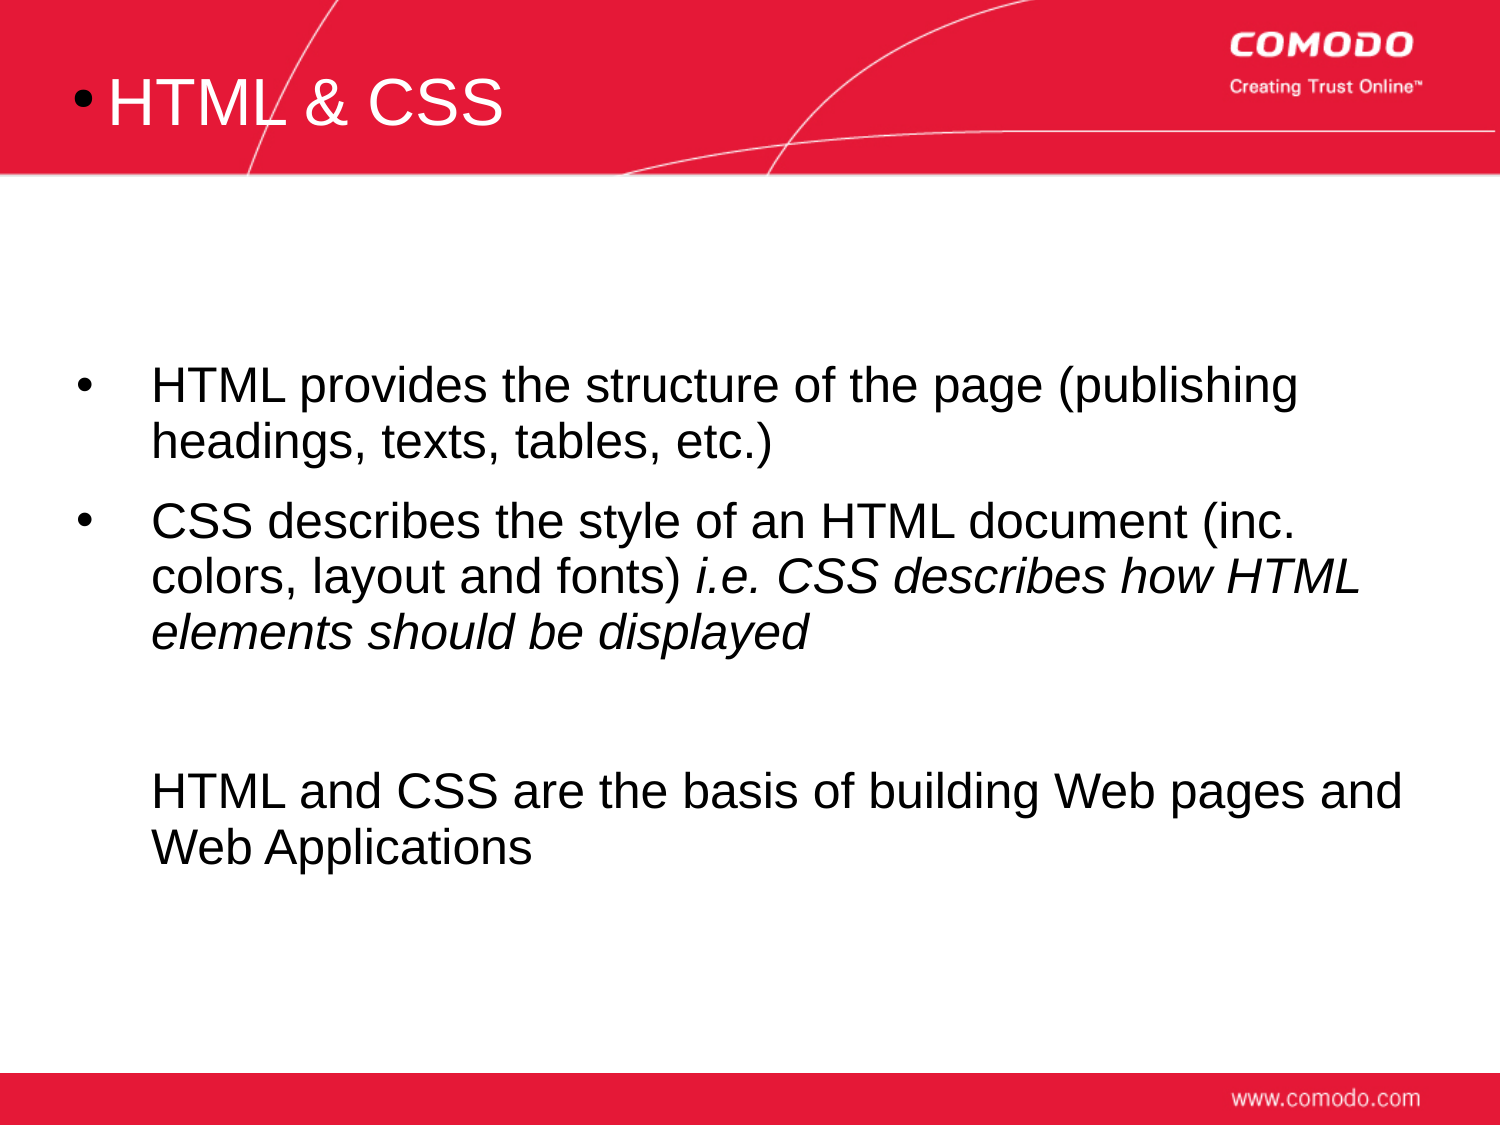

HTML & CSS
HTML provides the structure of the page (publishing headings, texts, tables, etc.)
CSS describes the style of an HTML document (inc. colors, layout and fonts) i.e. CSS describes how HTML elements should be displayed
HTML and CSS are the basis of building Web pages and Web Applications